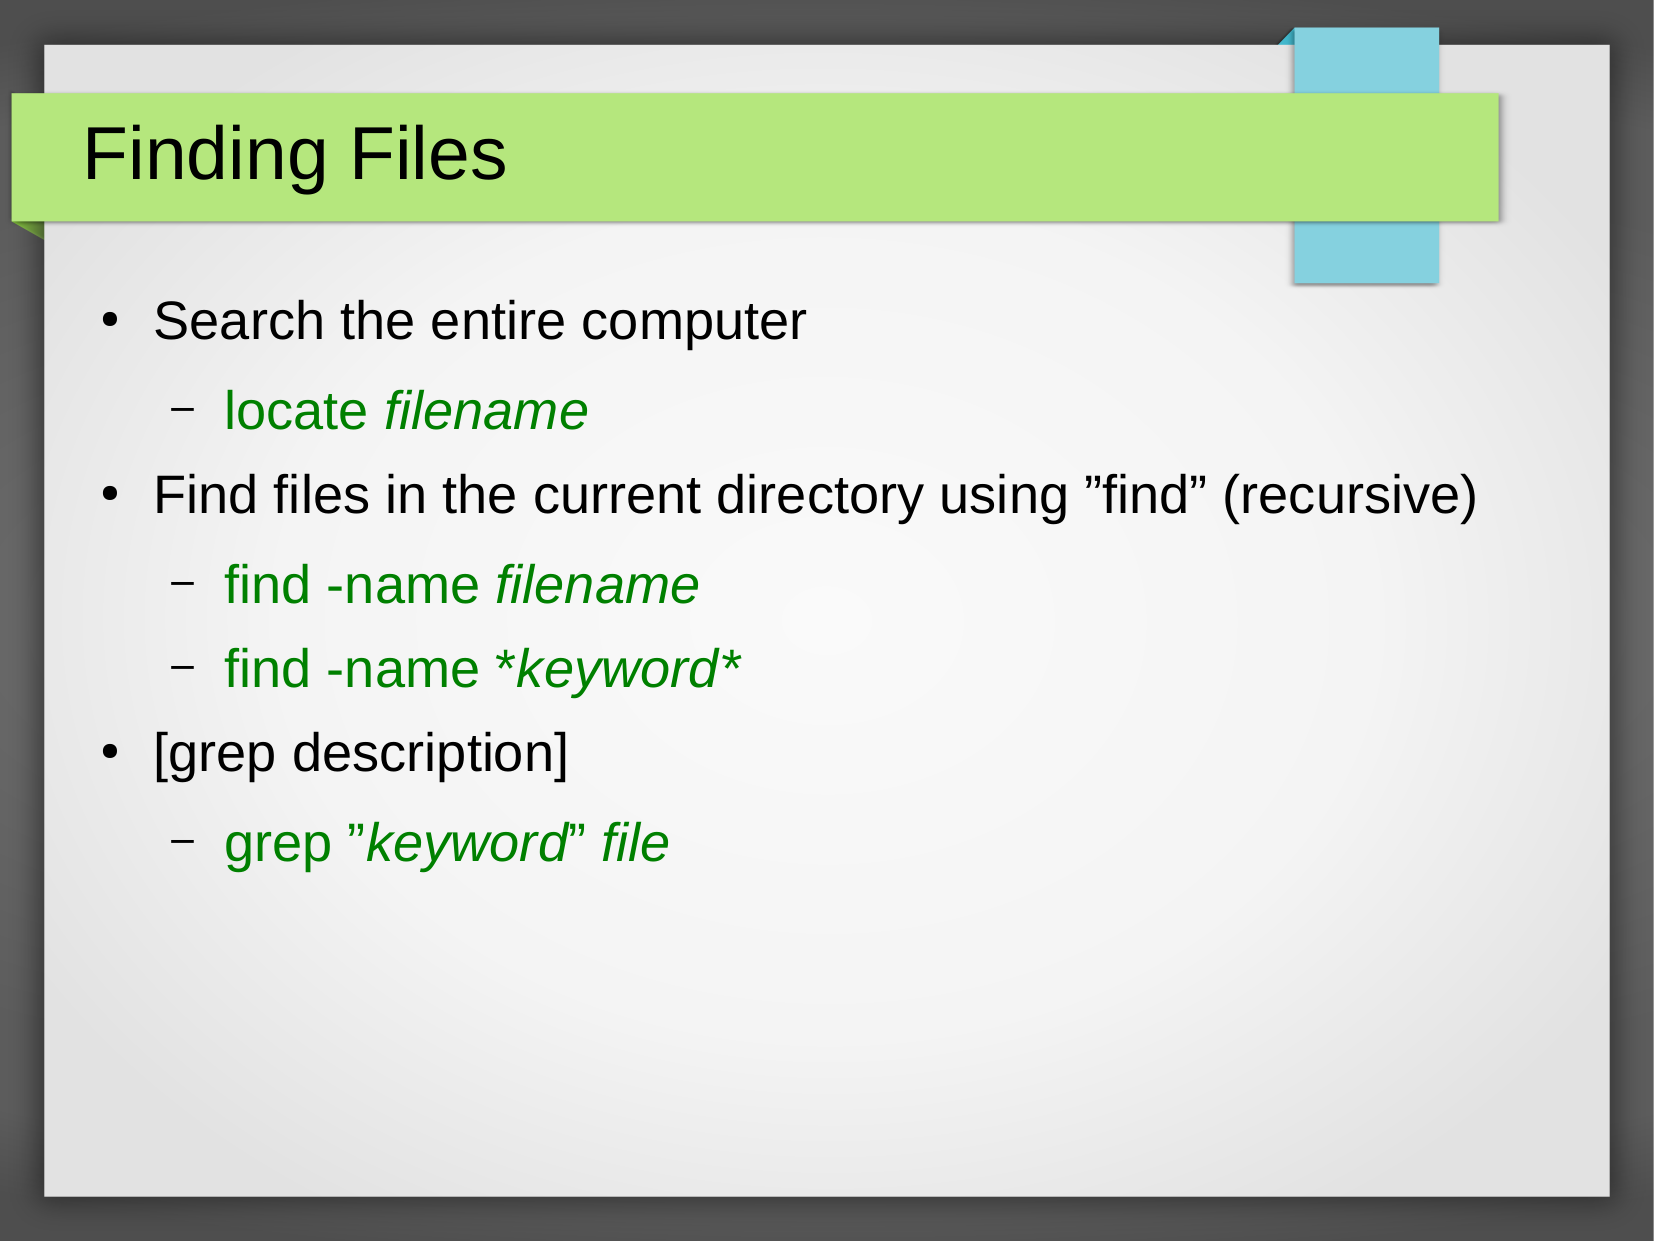

# Finding Files
Search the entire computer
locate filename
Find files in the current directory using ”find” (recursive)
find -name filename
find -name *keyword*
[grep description]
grep ”keyword” file